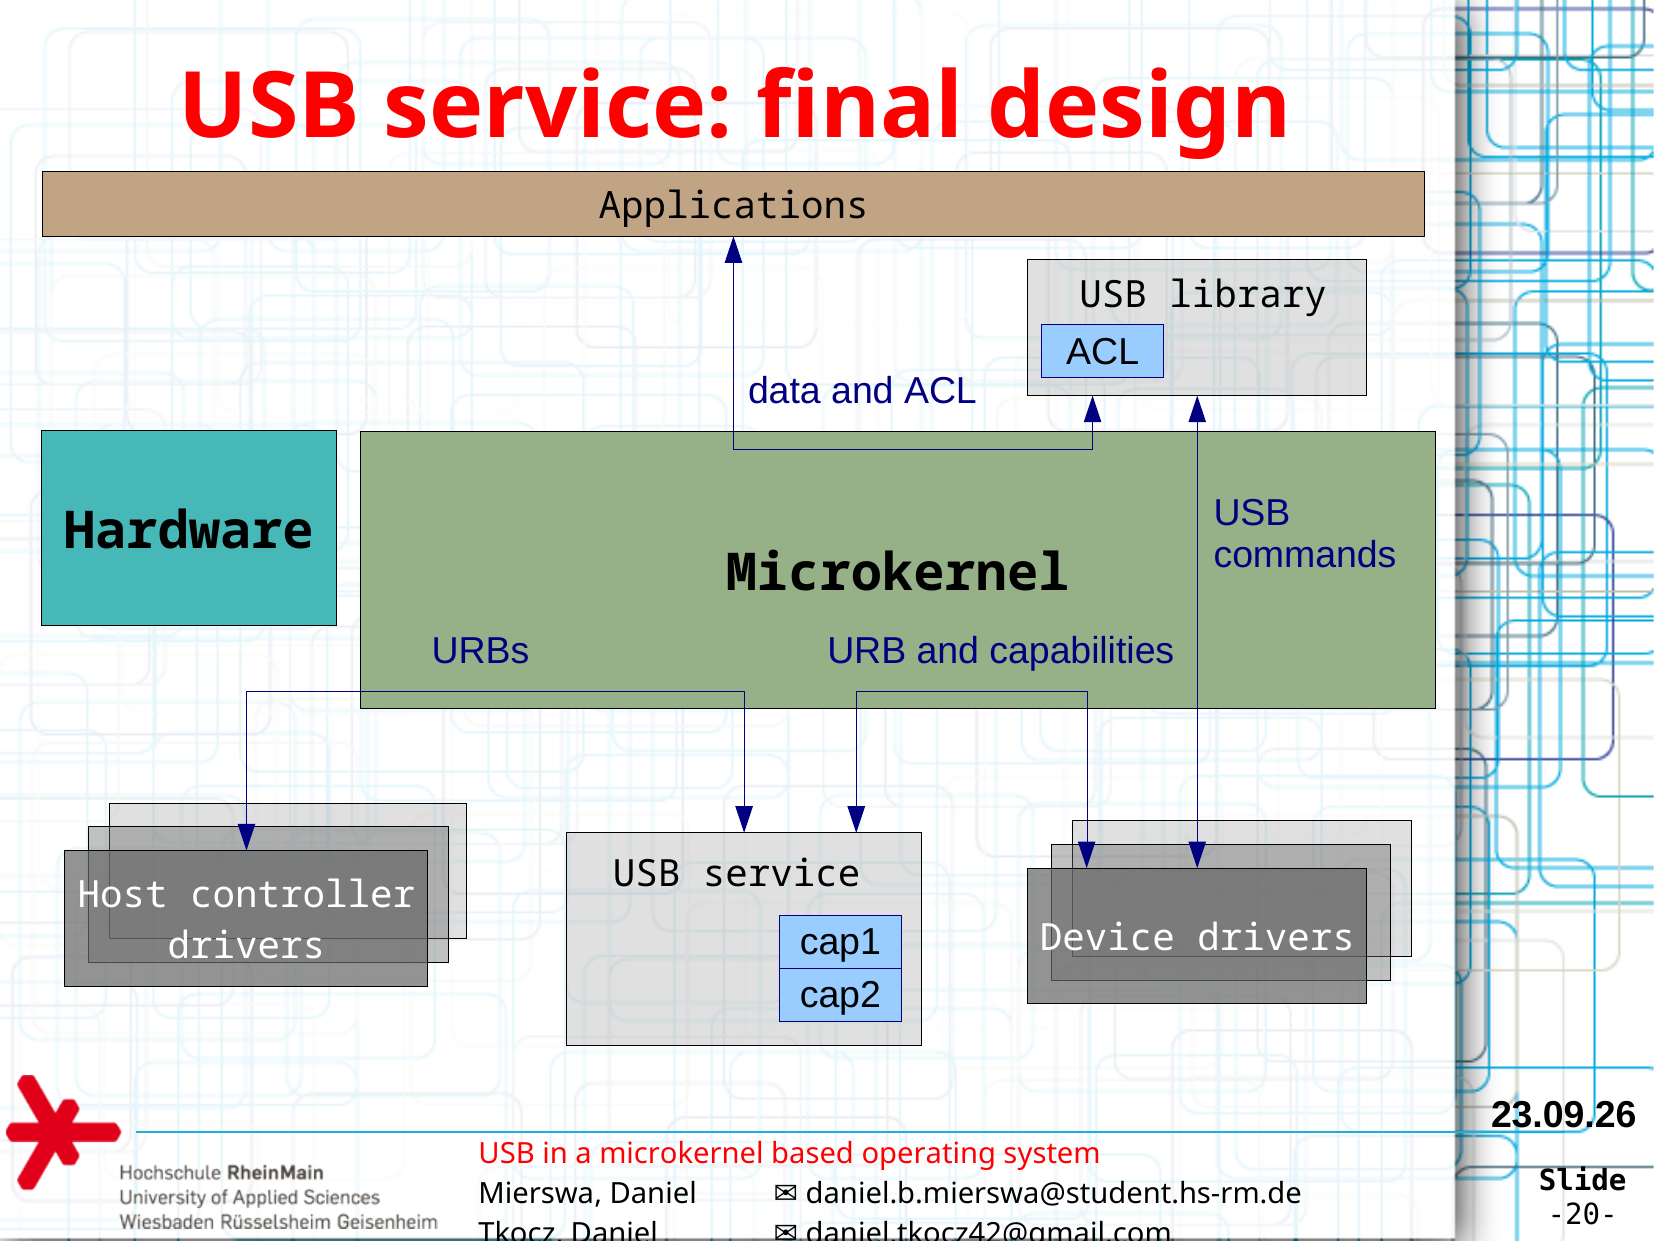

USB service: final design
Applications
USB library
ACL
data and ACL
Hardware
Microkernel
USB
commands
URBs
URB and capabilities
USB service
Host controller
drivers
Device drivers
cap1
cap2
20